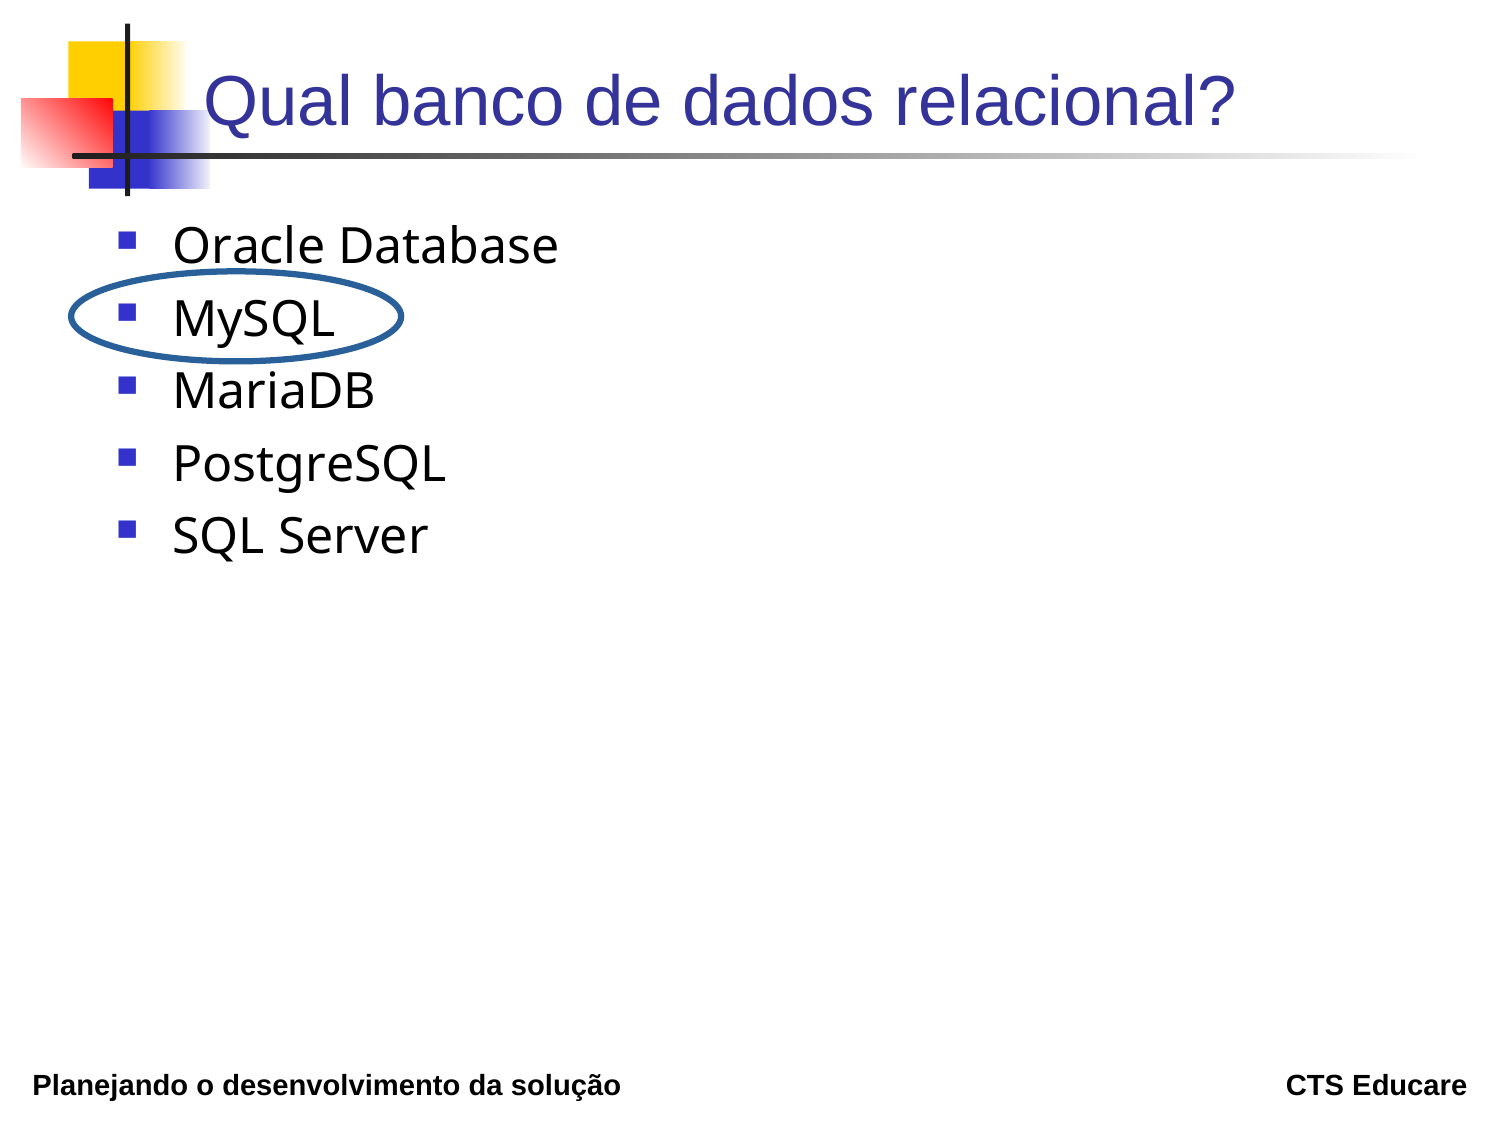

# Qual banco de dados relacional?
Oracle Database
MySQL
MariaDB
PostgreSQL
SQL Server